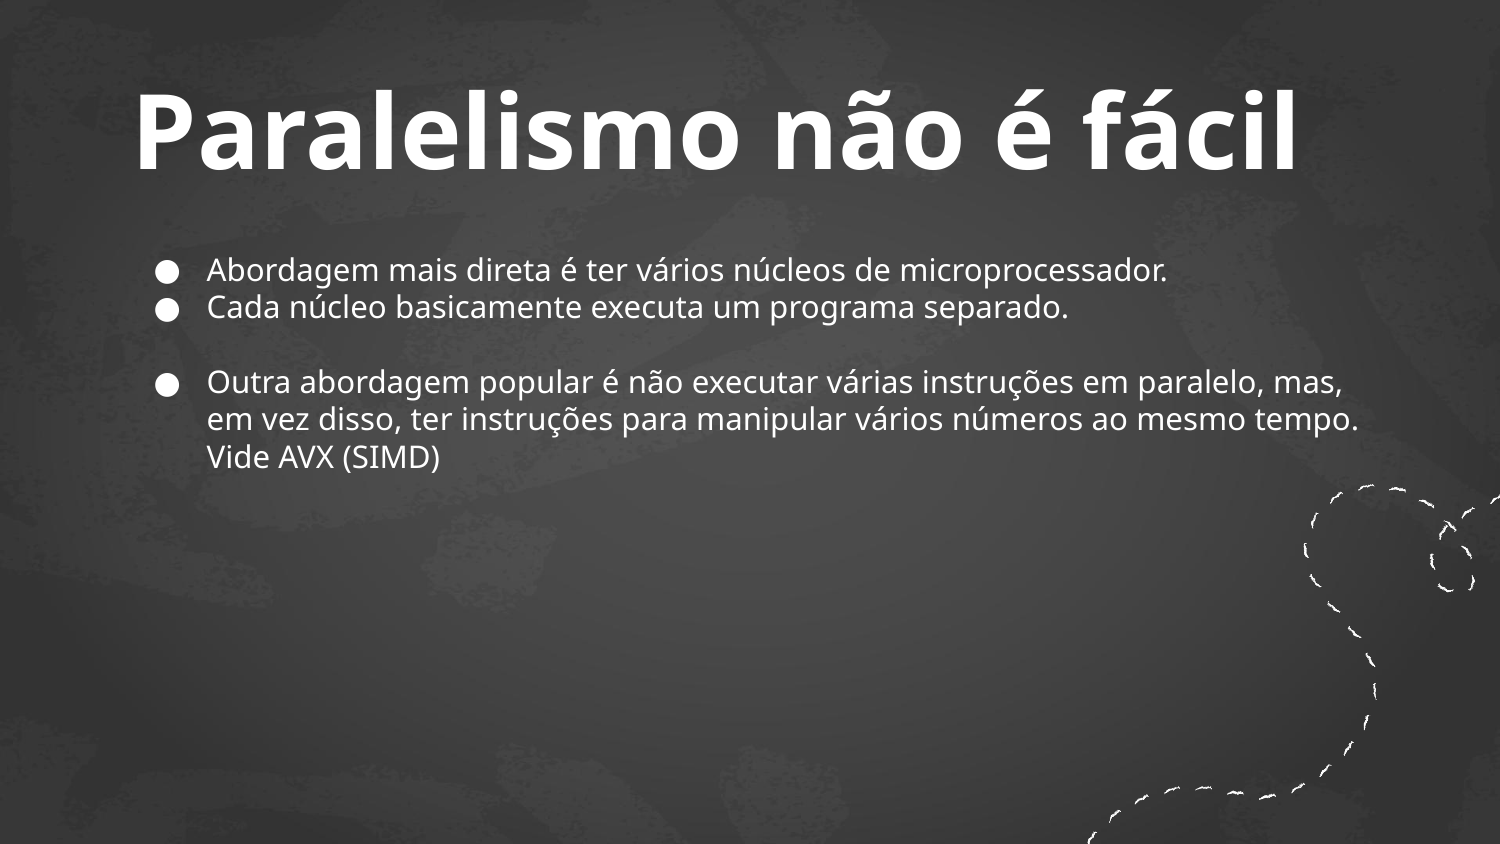

Paralelismo não é fácil
# Abordagem mais direta é ter vários núcleos de microprocessador.
Cada núcleo basicamente executa um programa separado.
Outra abordagem popular é não executar várias instruções em paralelo, mas, em vez disso, ter instruções para manipular vários números ao mesmo tempo.
Vide AVX (SIMD)